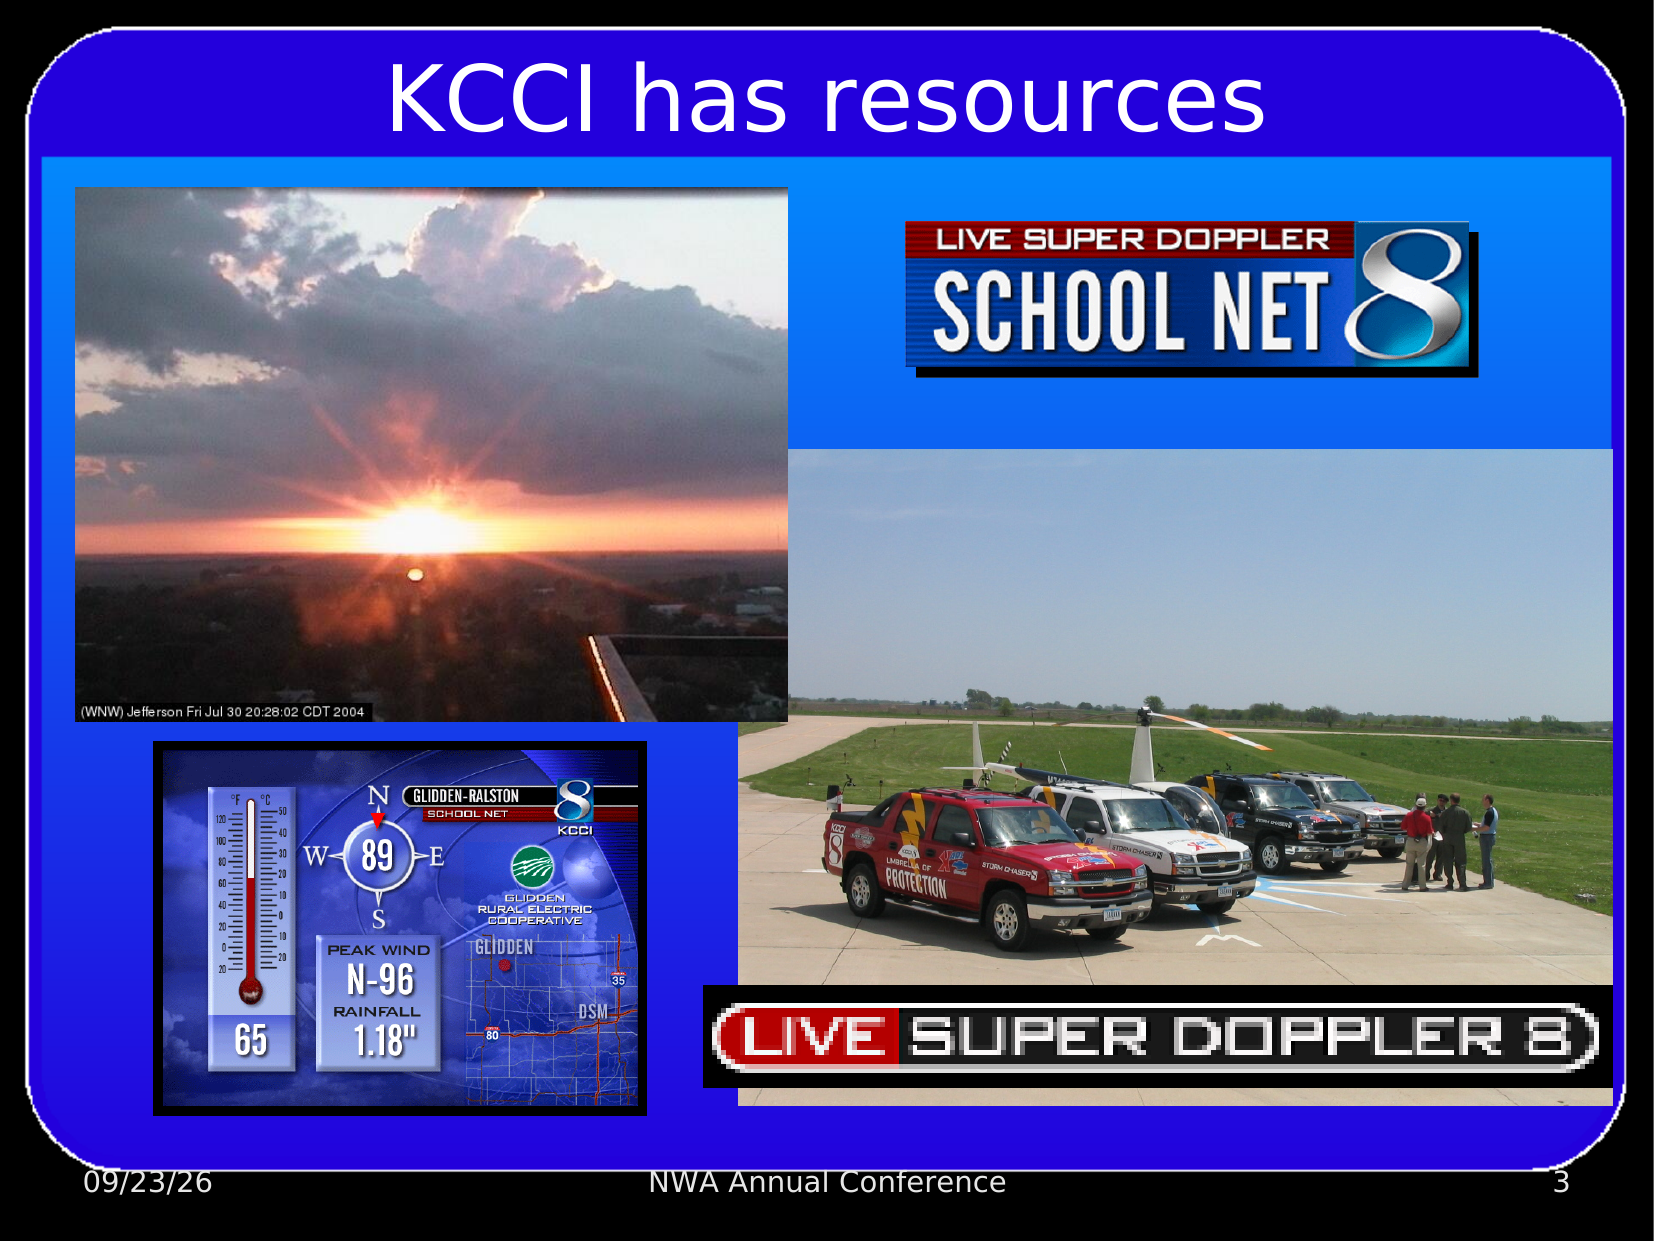

# KCCI has resources
NWA Annual Conference
3